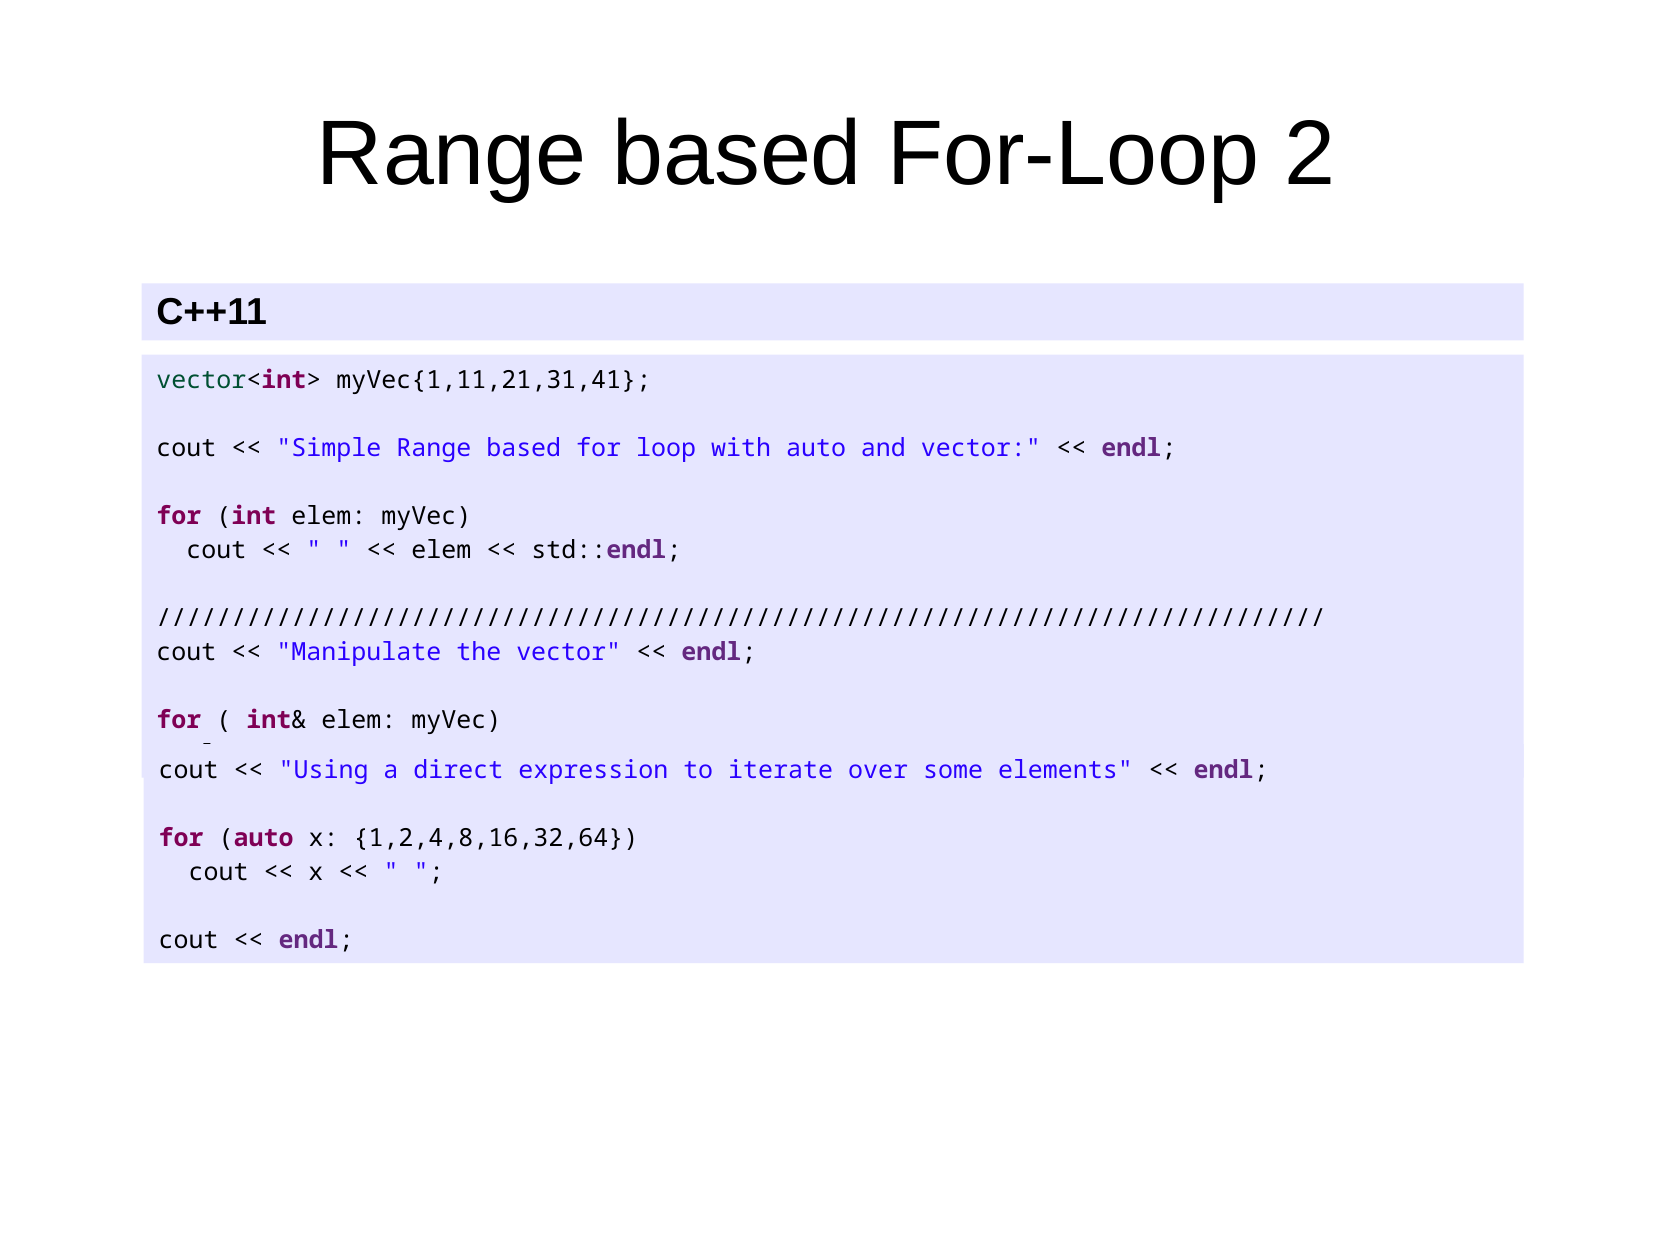

# Range based For-Loop 2
C++11
vector<int> myVec{1,11,21,31,41};
cout << "Simple Range based for loop with auto and vector:" << endl;
for (int elem: myVec)
 cout << " " << elem << std::endl;
//////////////////////////////////////////////////////////////////////////////
cout << "Manipulate the vector" << endl;
for ( int& elem: myVec)
 elem--;
cout << "Using a direct expression to iterate over some elements" << endl;
for (auto x: {1,2,4,8,16,32,64})
 cout << x << " ";
cout << endl;